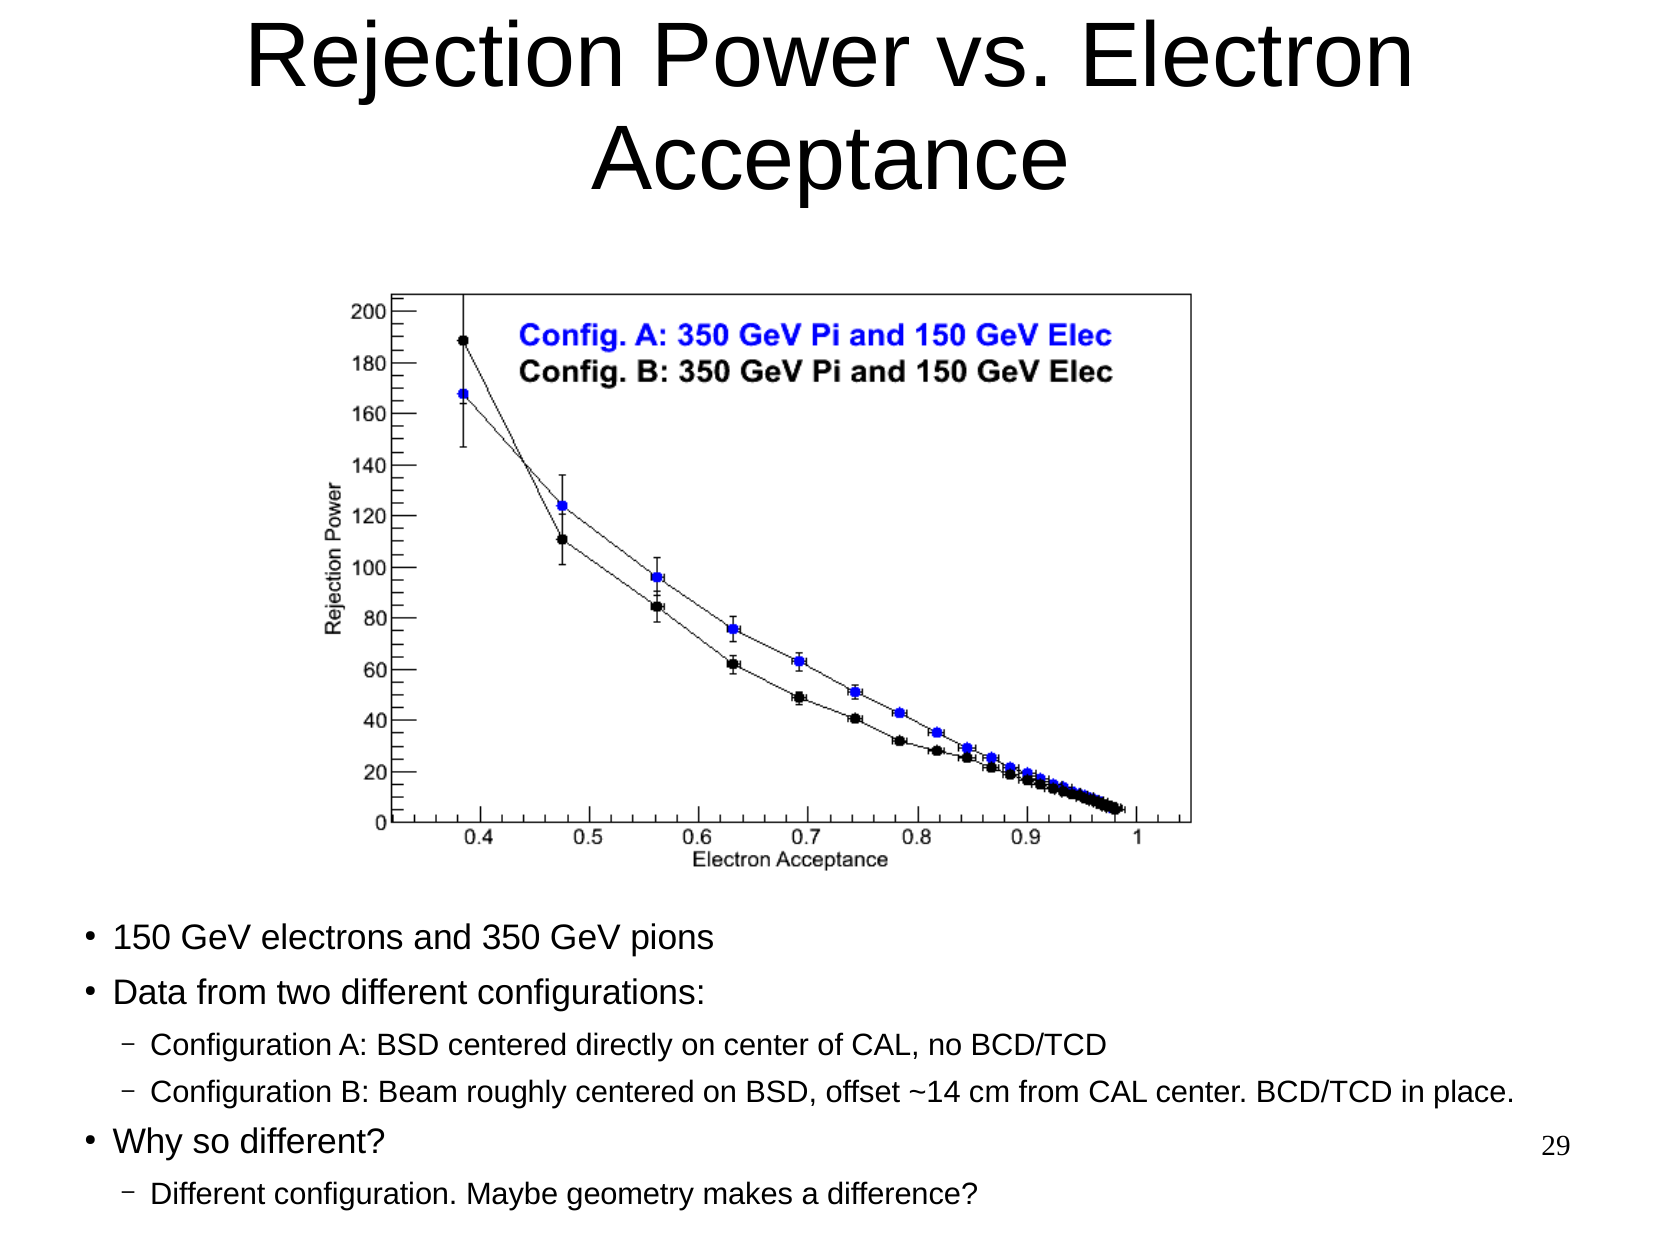

# Rejection Power vs. Electron Acceptance
150 GeV electrons and 350 GeV pions
Data from two different configurations:
Configuration A: BSD centered directly on center of CAL, no BCD/TCD
Configuration B: Beam roughly centered on BSD, offset ~14 cm from CAL center. BCD/TCD in place.
Why so different?
Different configuration. Maybe geometry makes a difference?
29